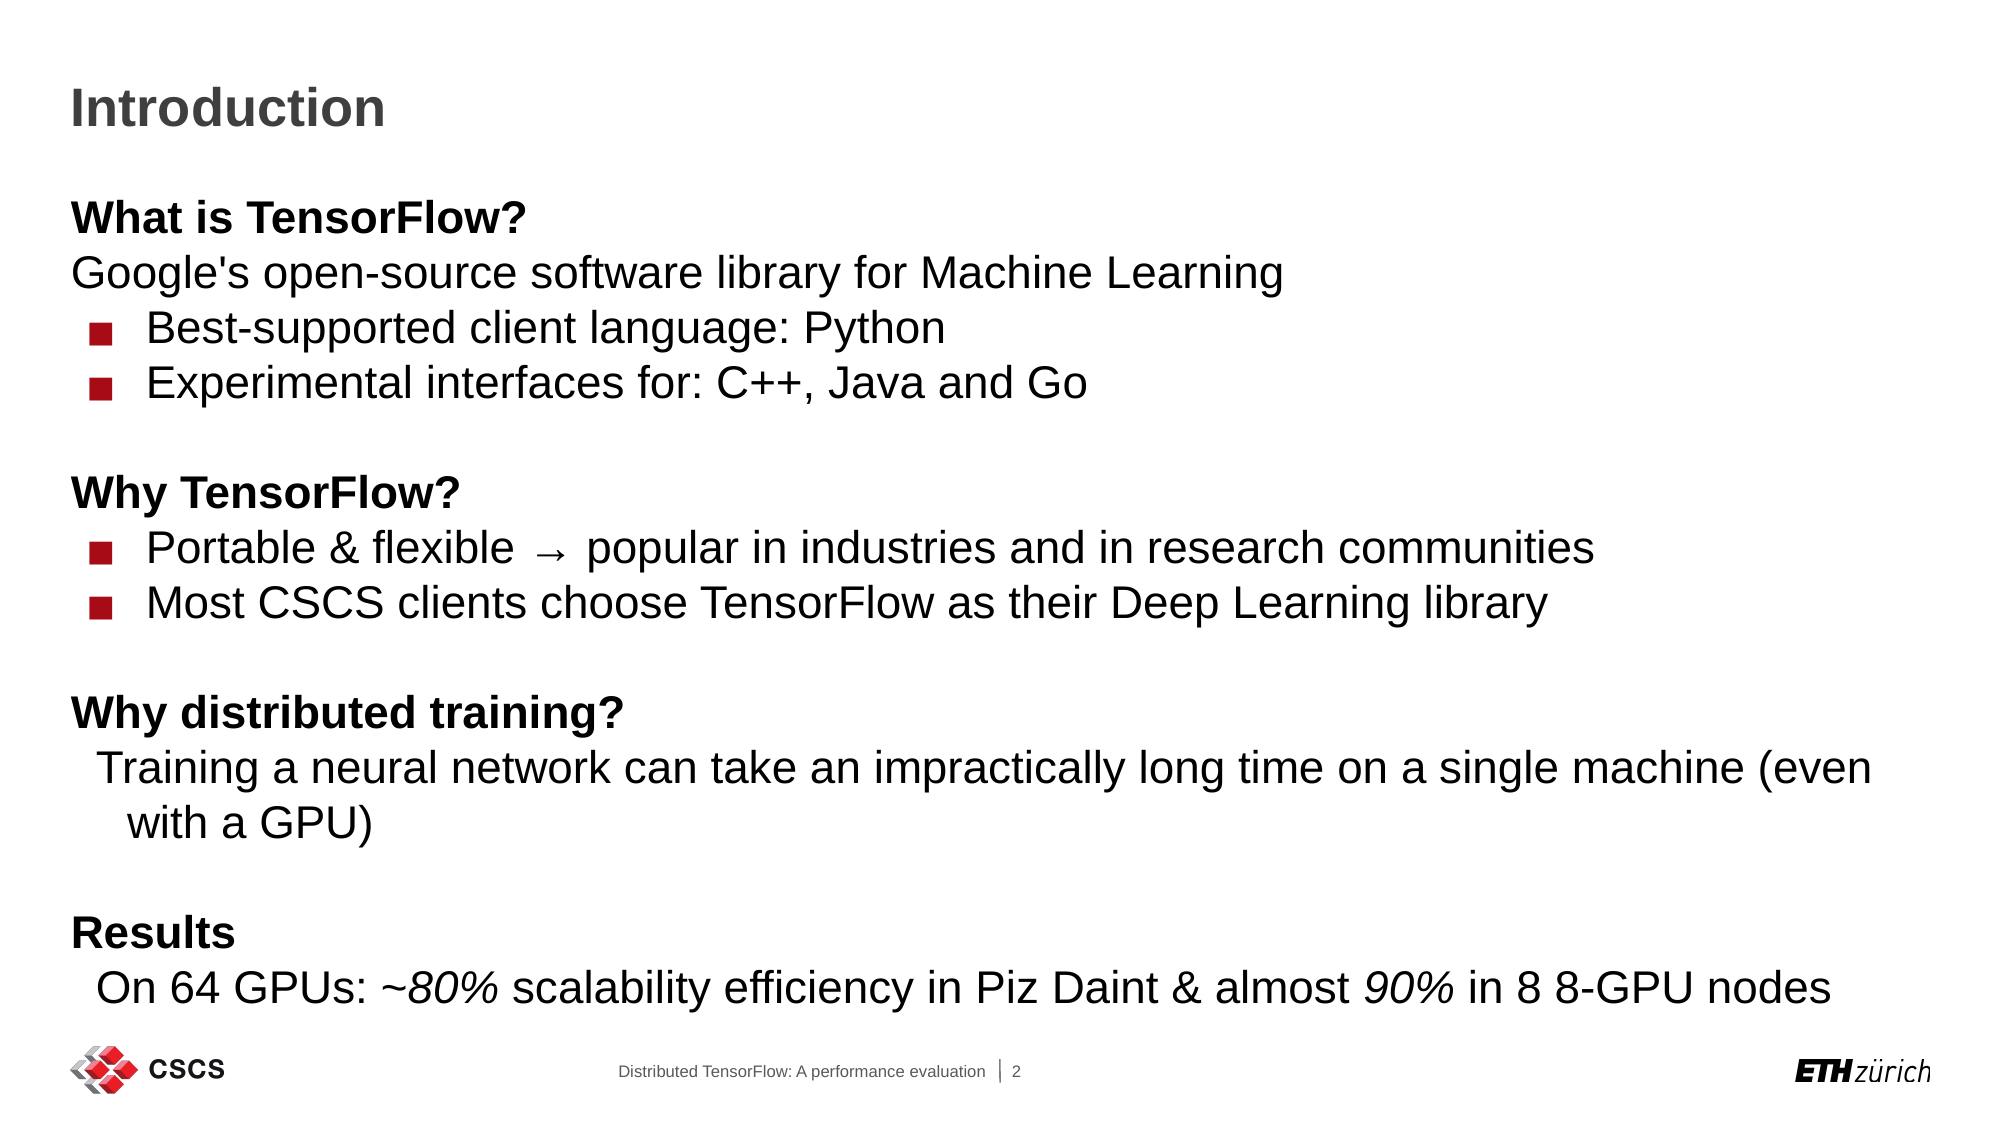

Introduction
# What is TensorFlow?
Google's open-source software library for Machine Learning
Best-supported client language: Python
Experimental interfaces for: C++, Java and Go
Why TensorFlow?
Portable & flexible → popular in industries and in research communities
Most CSCS clients choose TensorFlow as their Deep Learning library
Why distributed training?
Training a neural network can take an impractically long time on a single machine (even with a GPU)
Results
On 64 GPUs: ~80% scalability efficiency in Piz Daint & almost 90% in 8 8-GPU nodes
Distributed TensorFlow: A performance evaluation